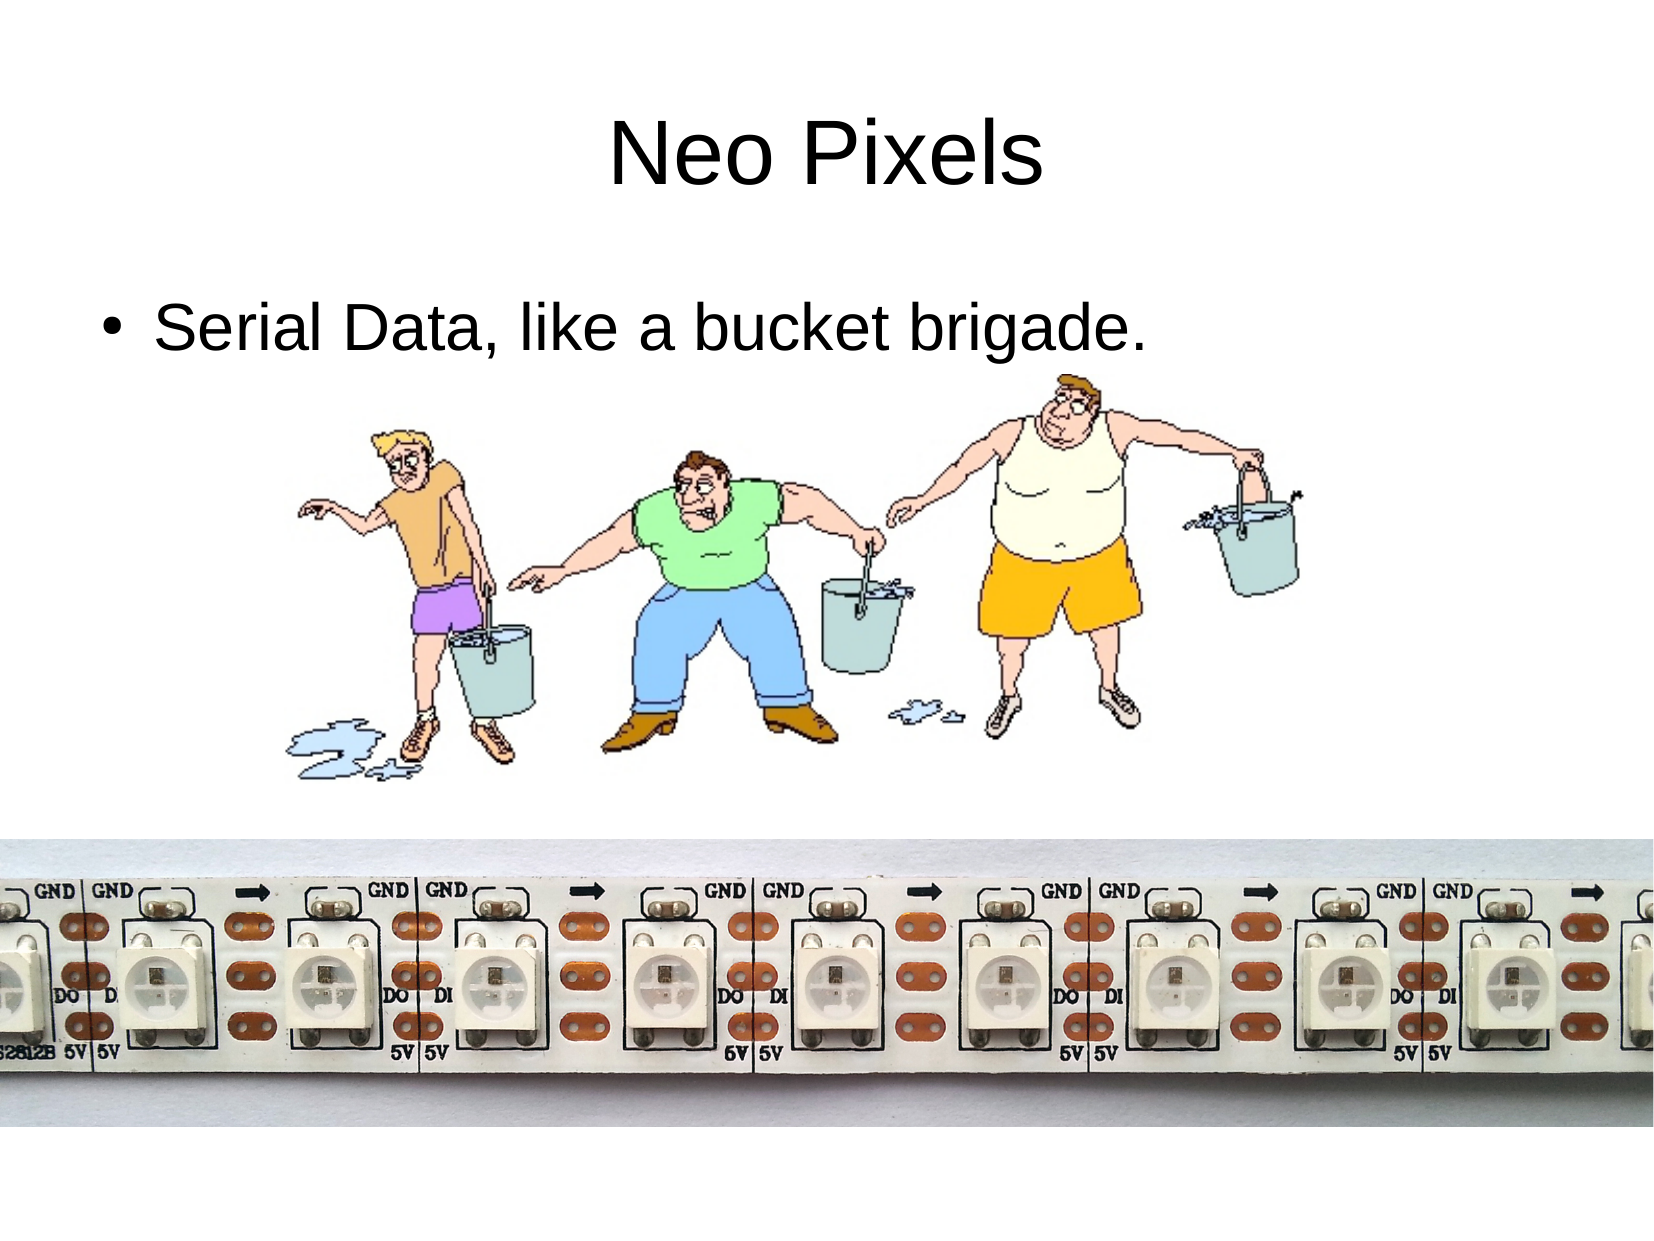

# Neo Pixels
Serial Data, like a bucket brigade.